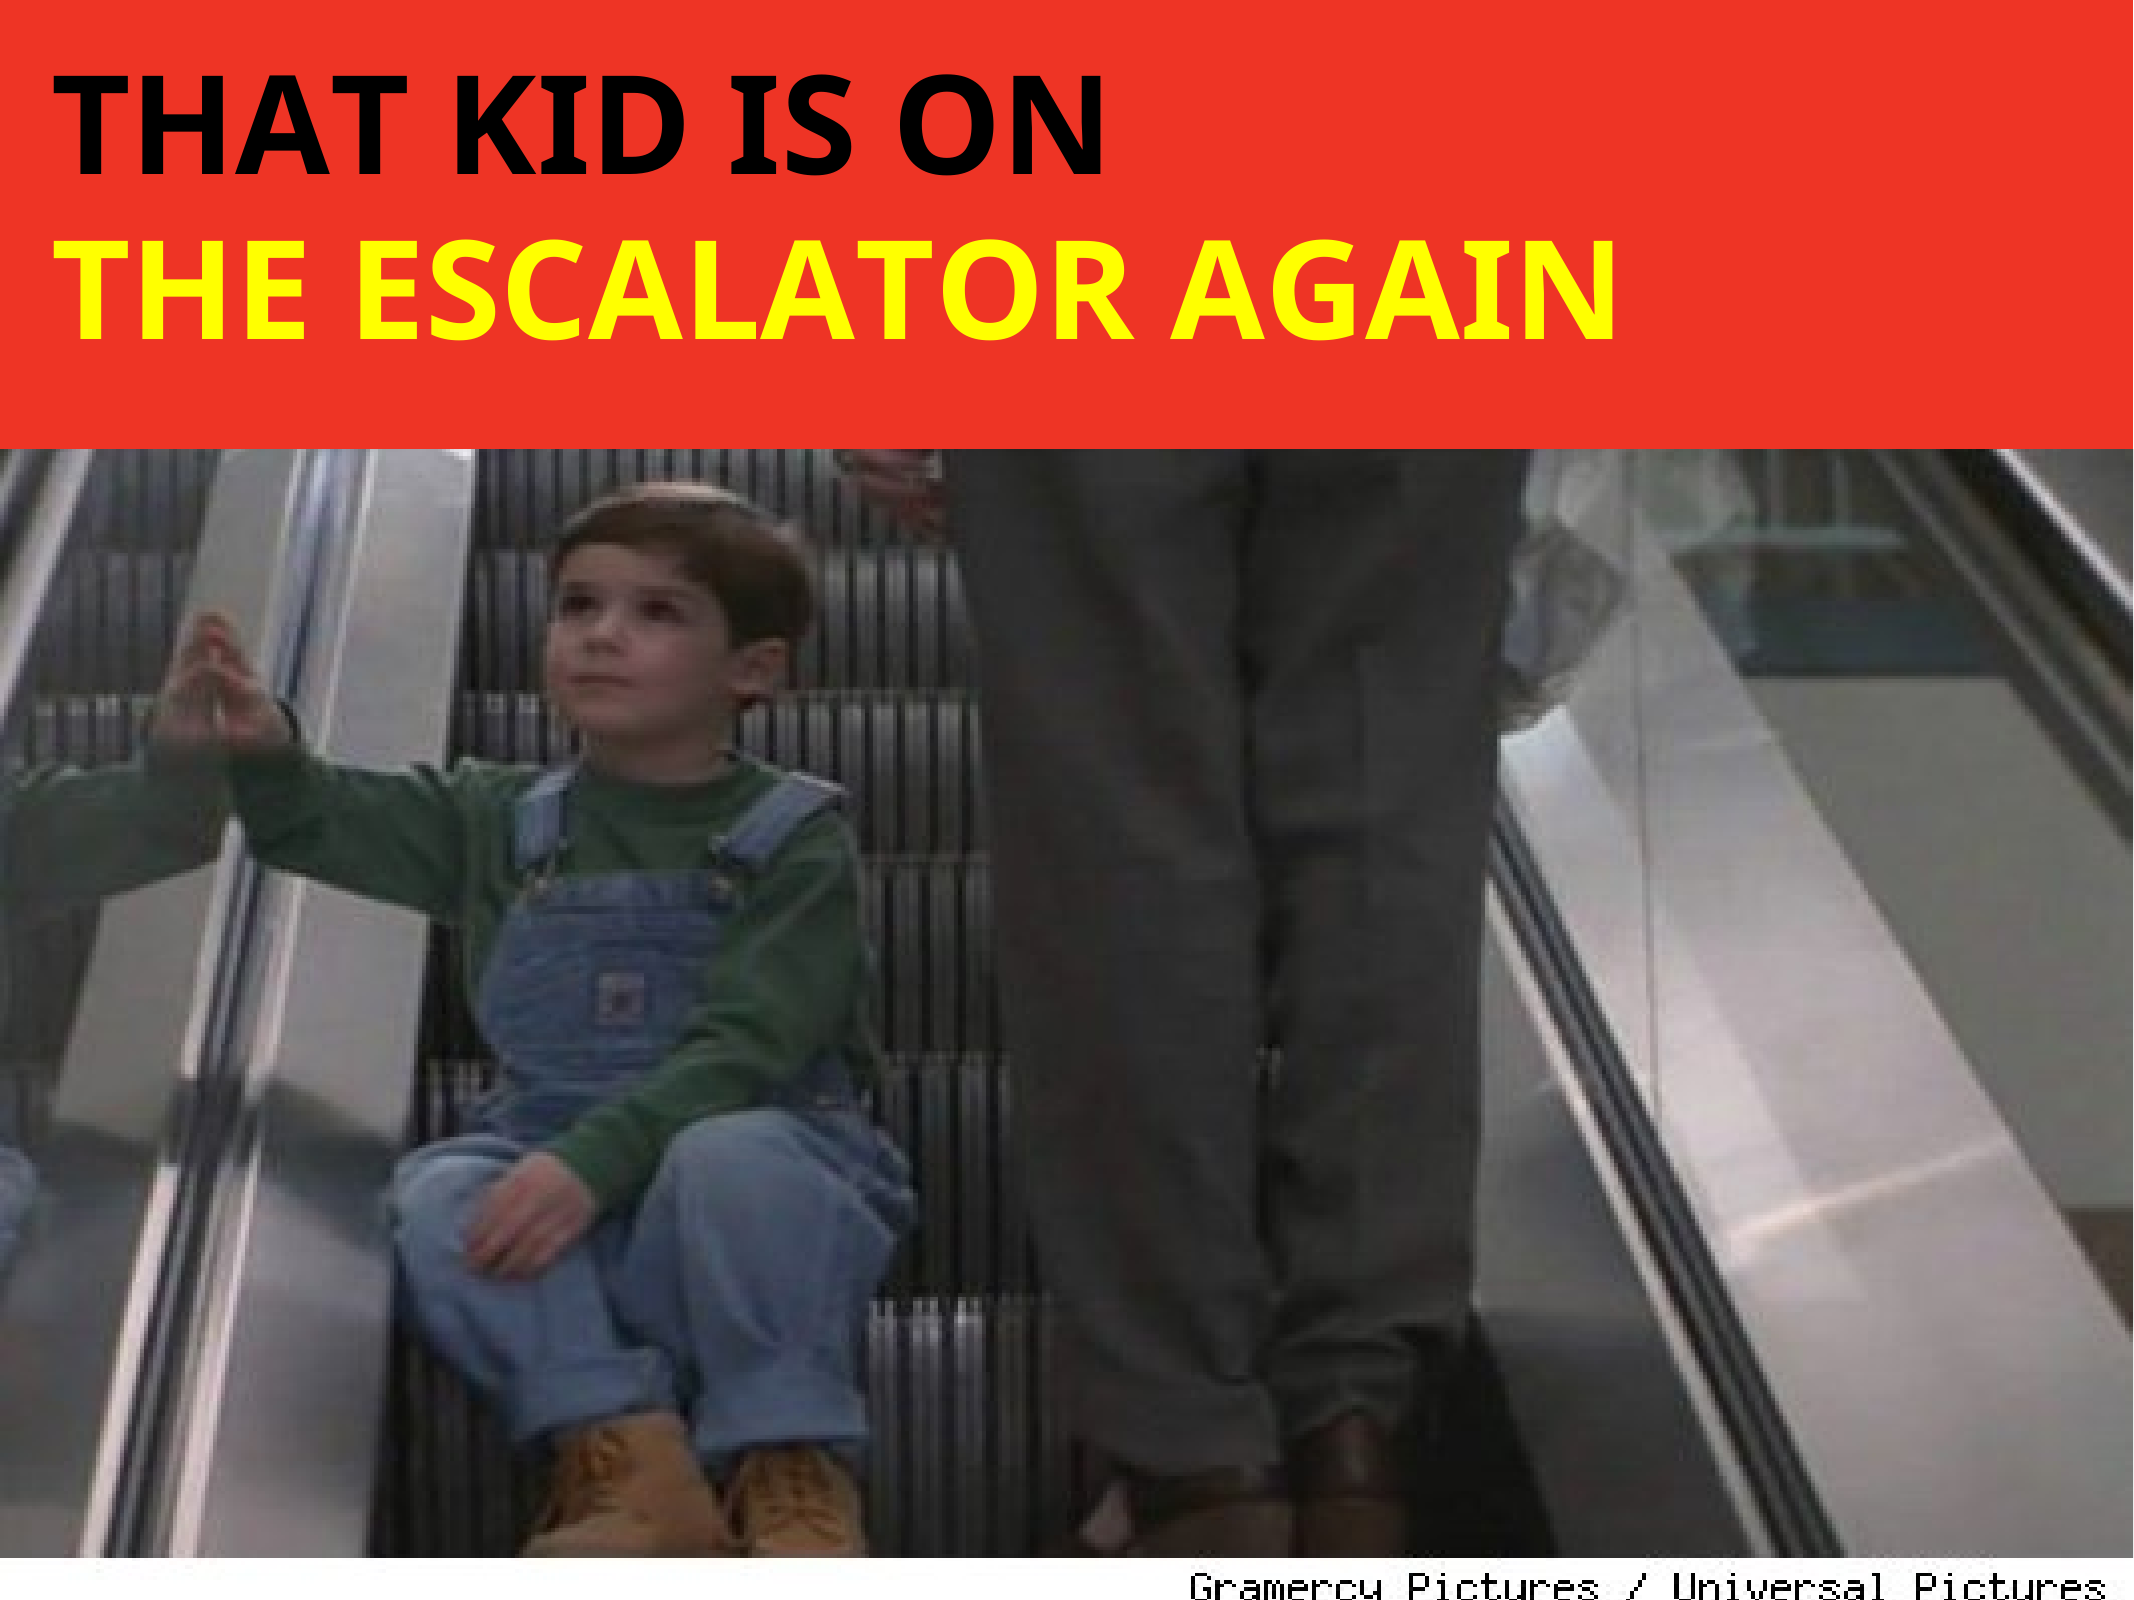

THAT KID IS ON
THE ESCALATOR AGAIN